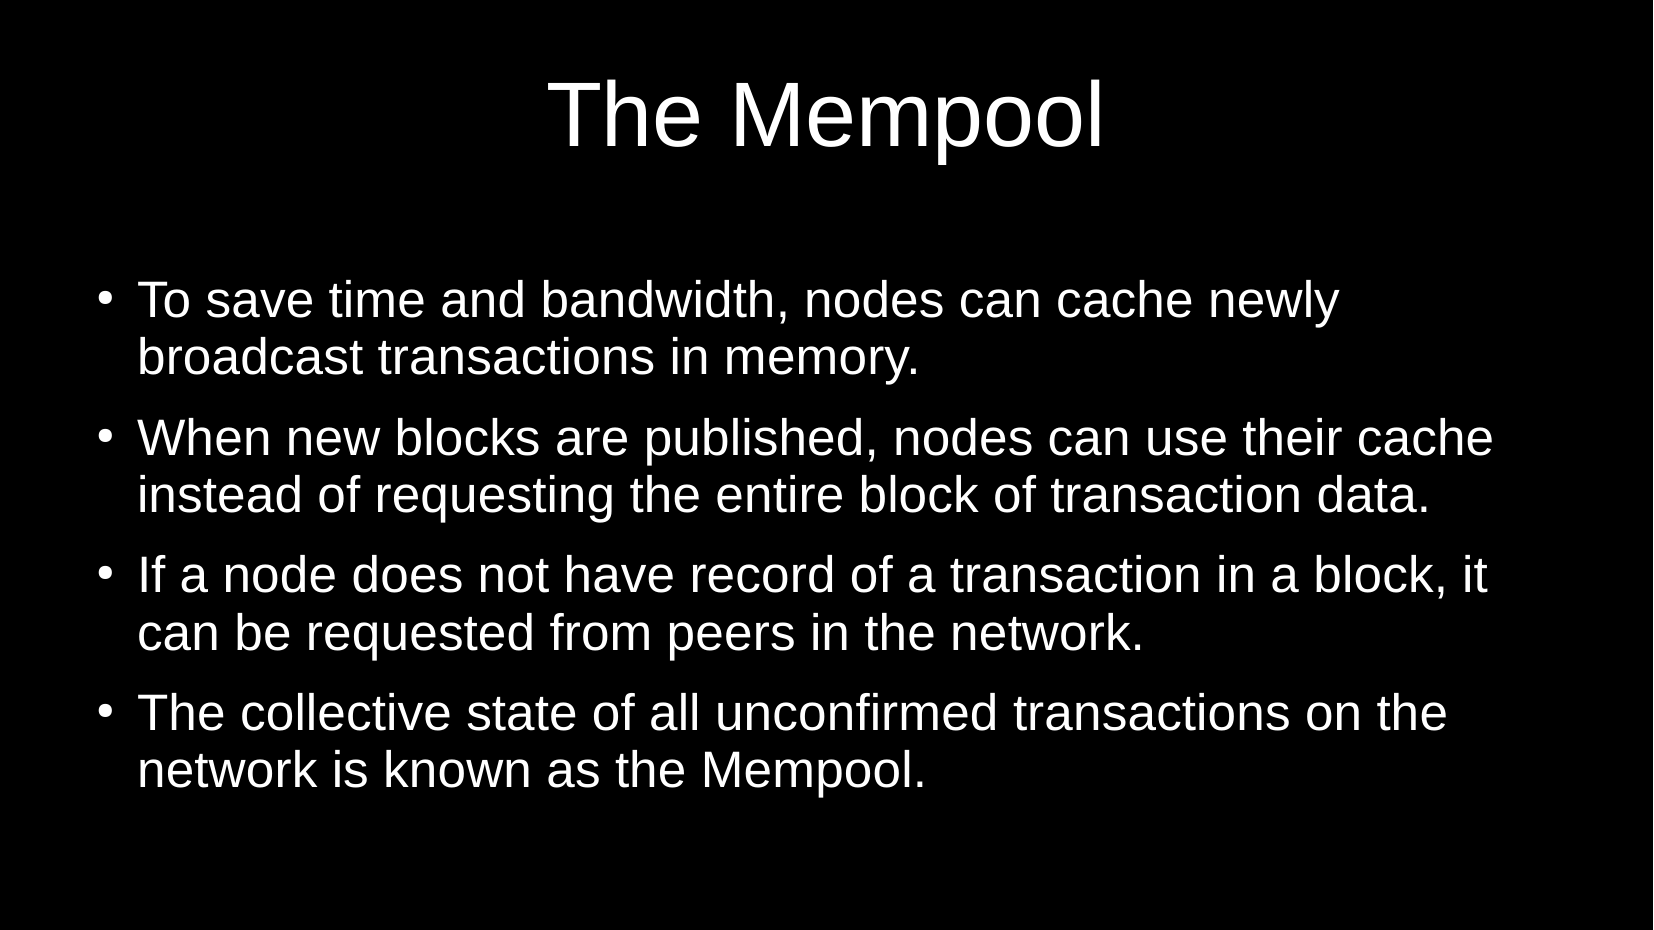

# The Mempool
To save time and bandwidth, nodes can cache newly broadcast transactions in memory.
When new blocks are published, nodes can use their cache instead of requesting the entire block of transaction data.
If a node does not have record of a transaction in a block, it can be requested from peers in the network.
The collective state of all unconfirmed transactions on the network is known as the Mempool.